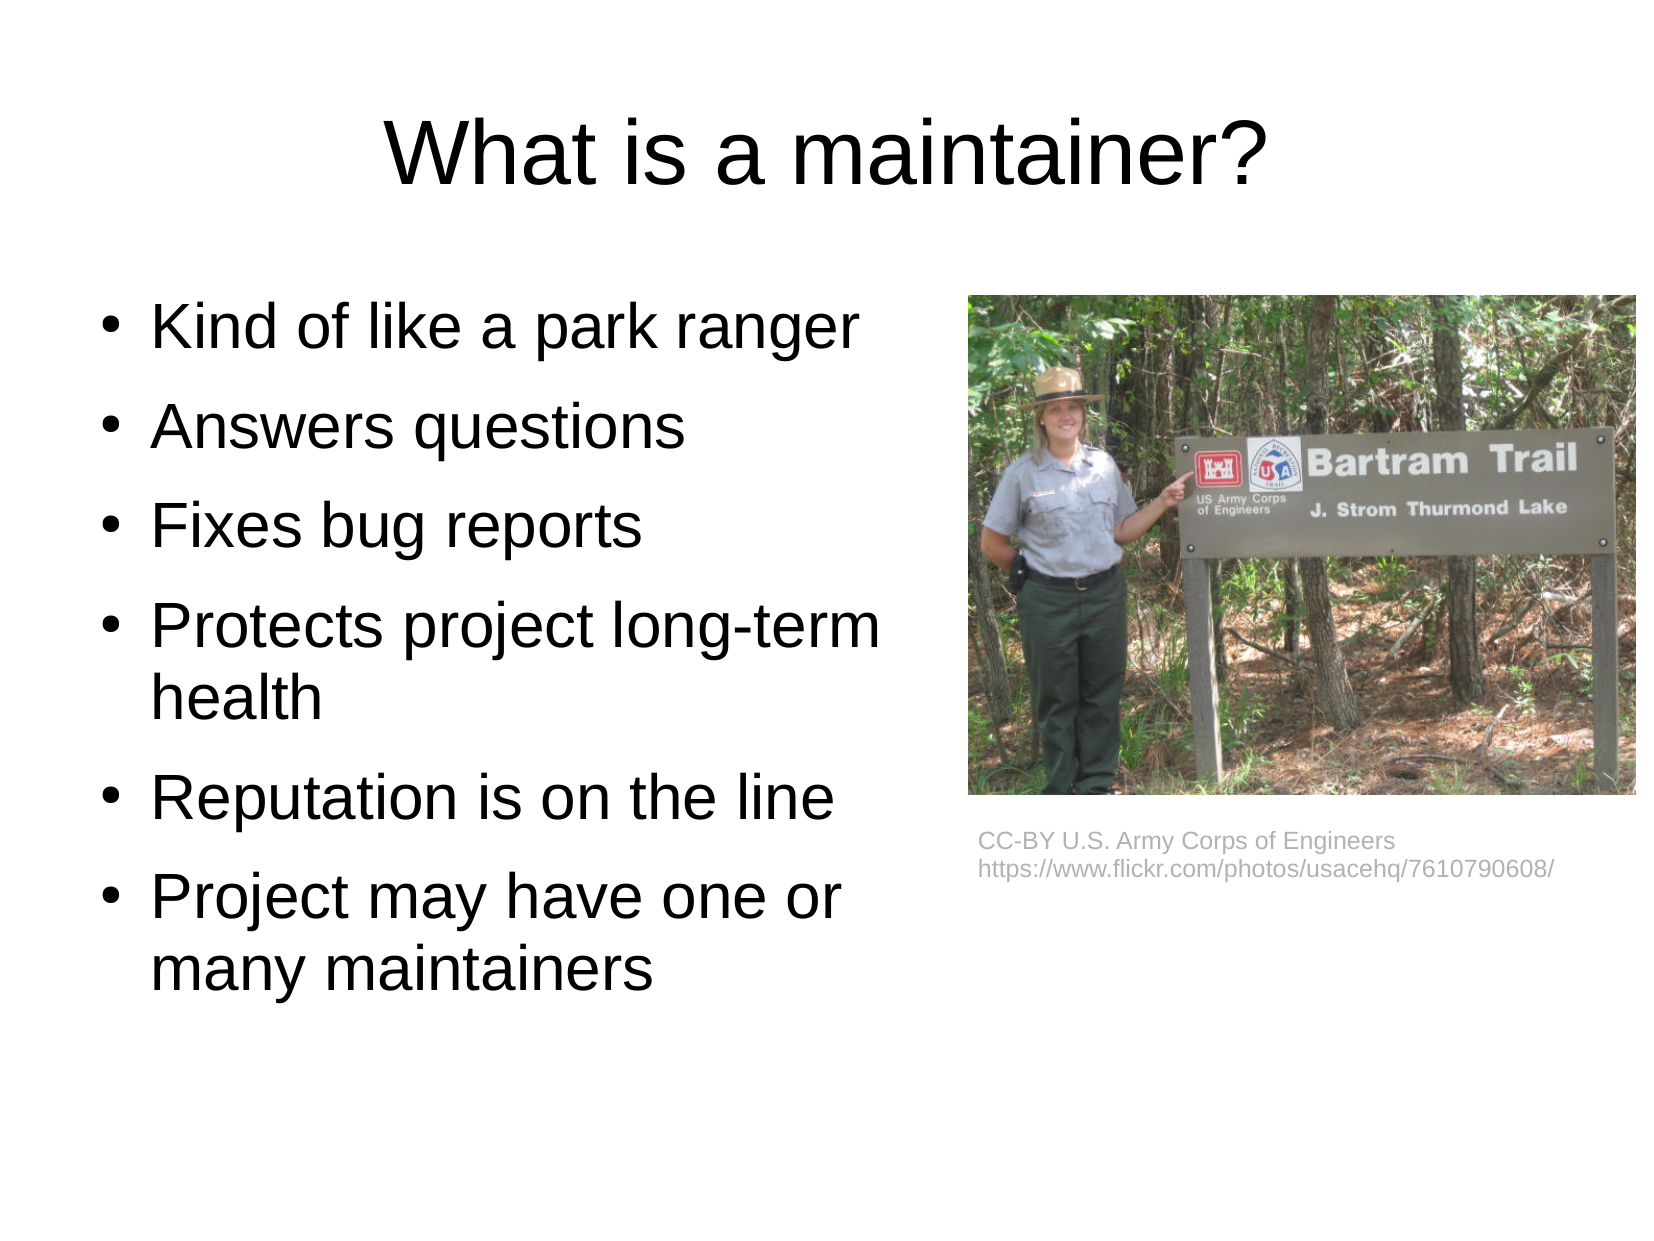

# What is a maintainer?
Kind of like a park ranger
Answers questions
Fixes bug reports
Protects project long-term health
Reputation is on the line
Project may have one or many maintainers
CC-BY U.S. Army Corps of Engineers
https://www.flickr.com/photos/usacehq/7610790608/